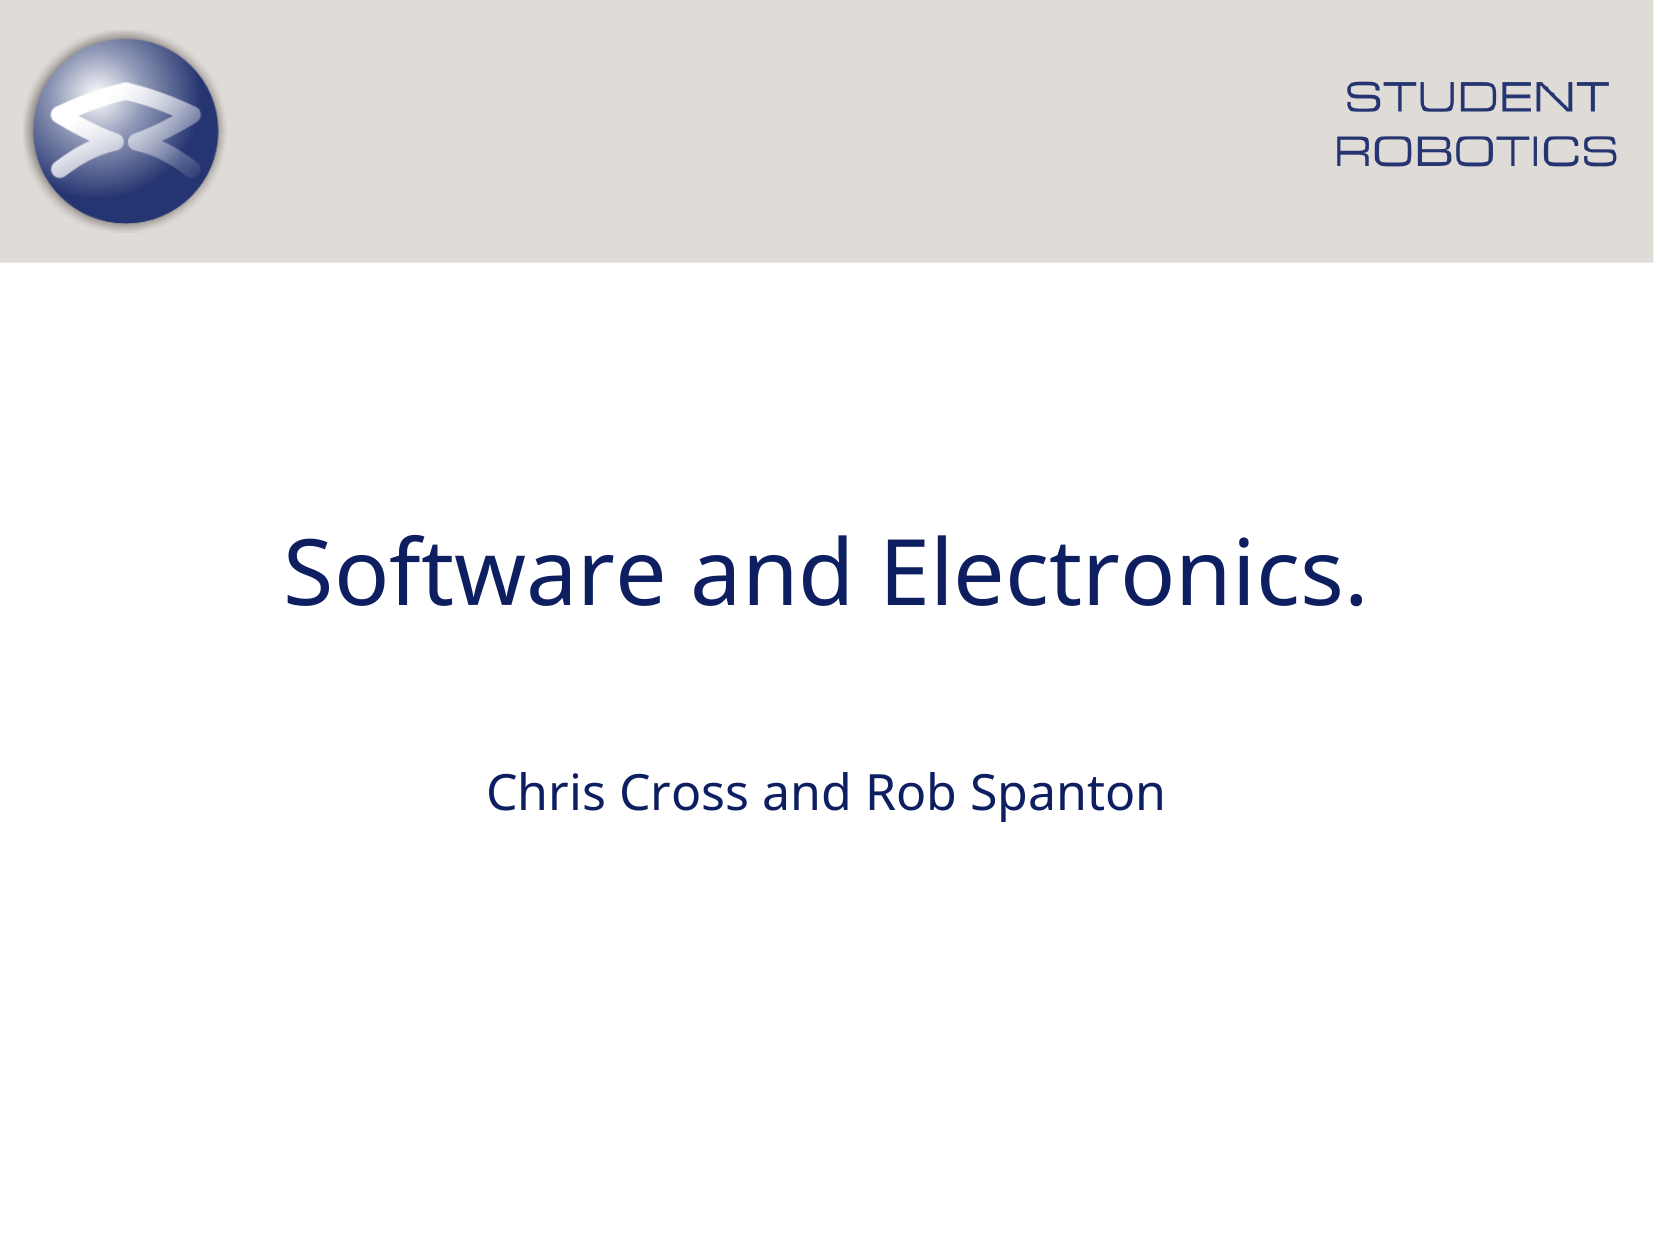

# Software and Electronics. Chris Cross and Rob Spanton